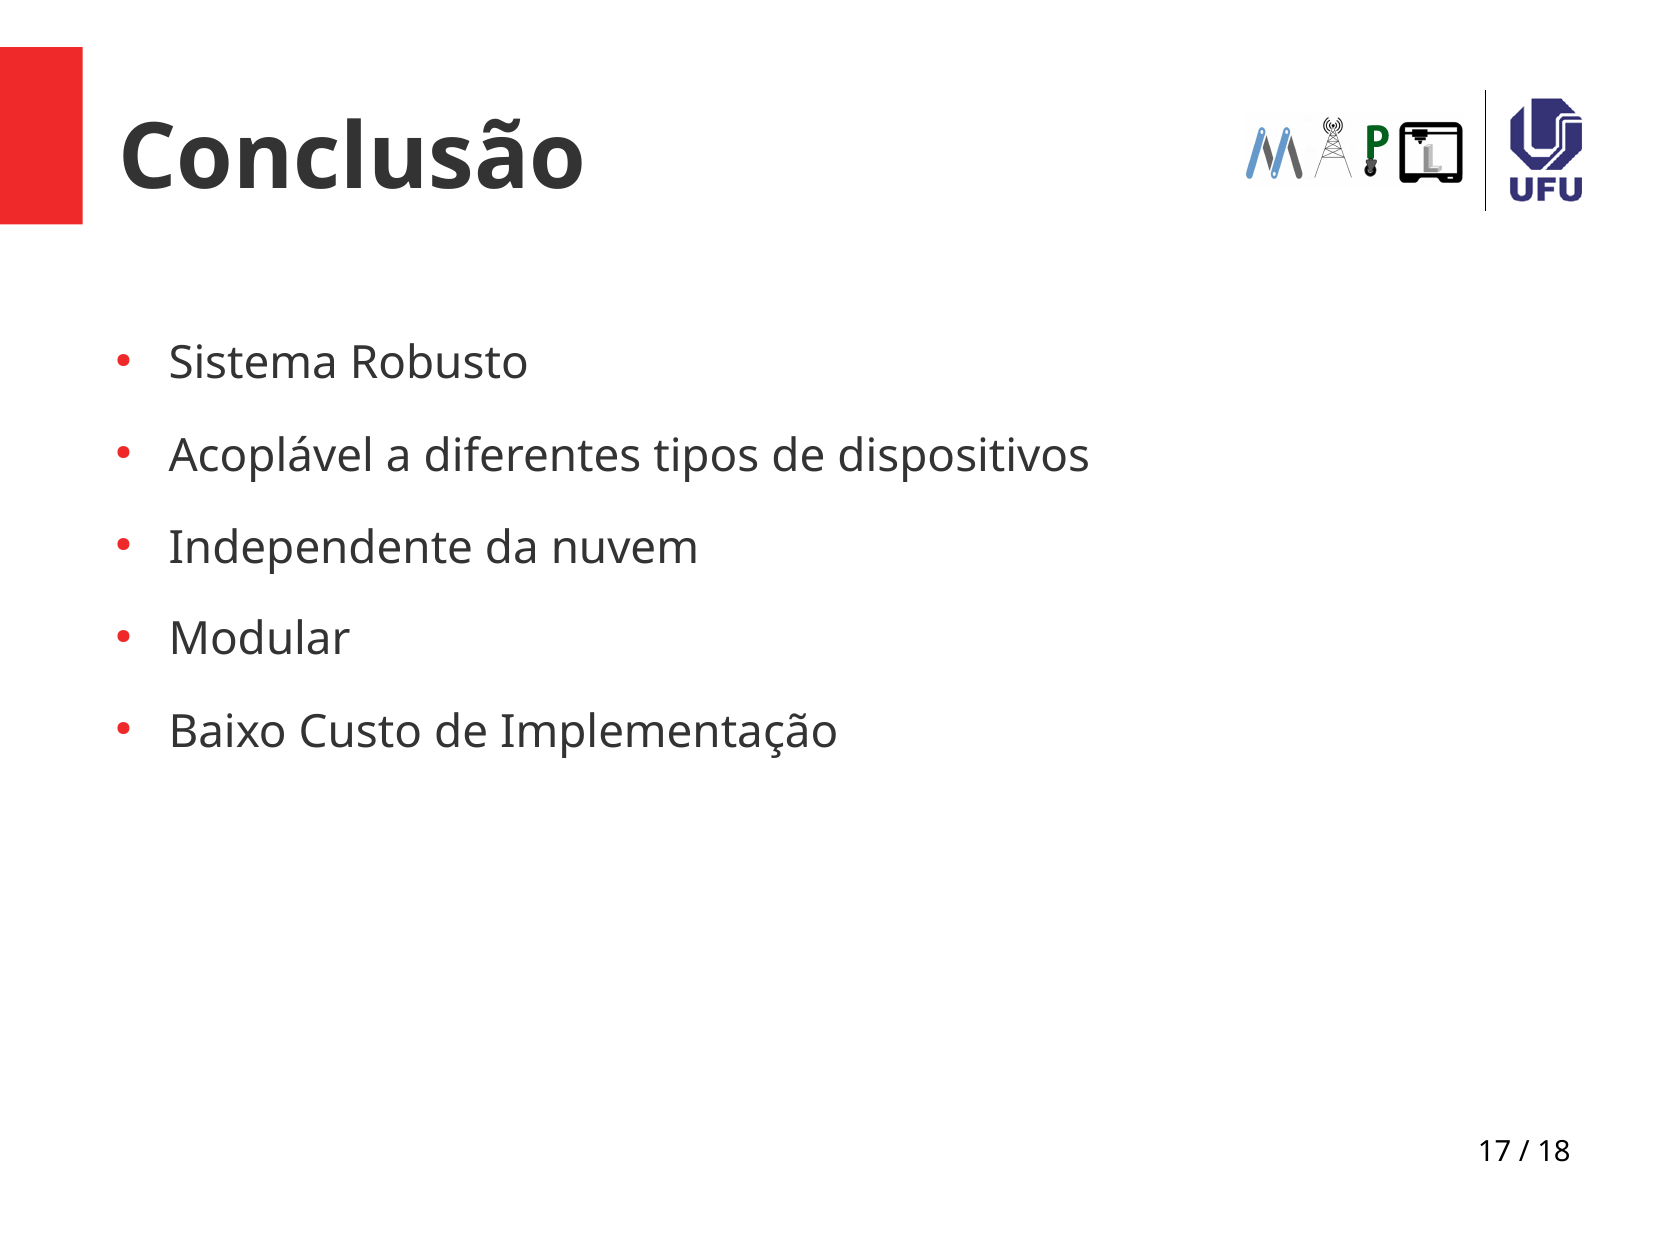

# Conclusão
Sistema Robusto
Acoplável a diferentes tipos de dispositivos
Independente da nuvem
Modular
Baixo Custo de Implementação
17